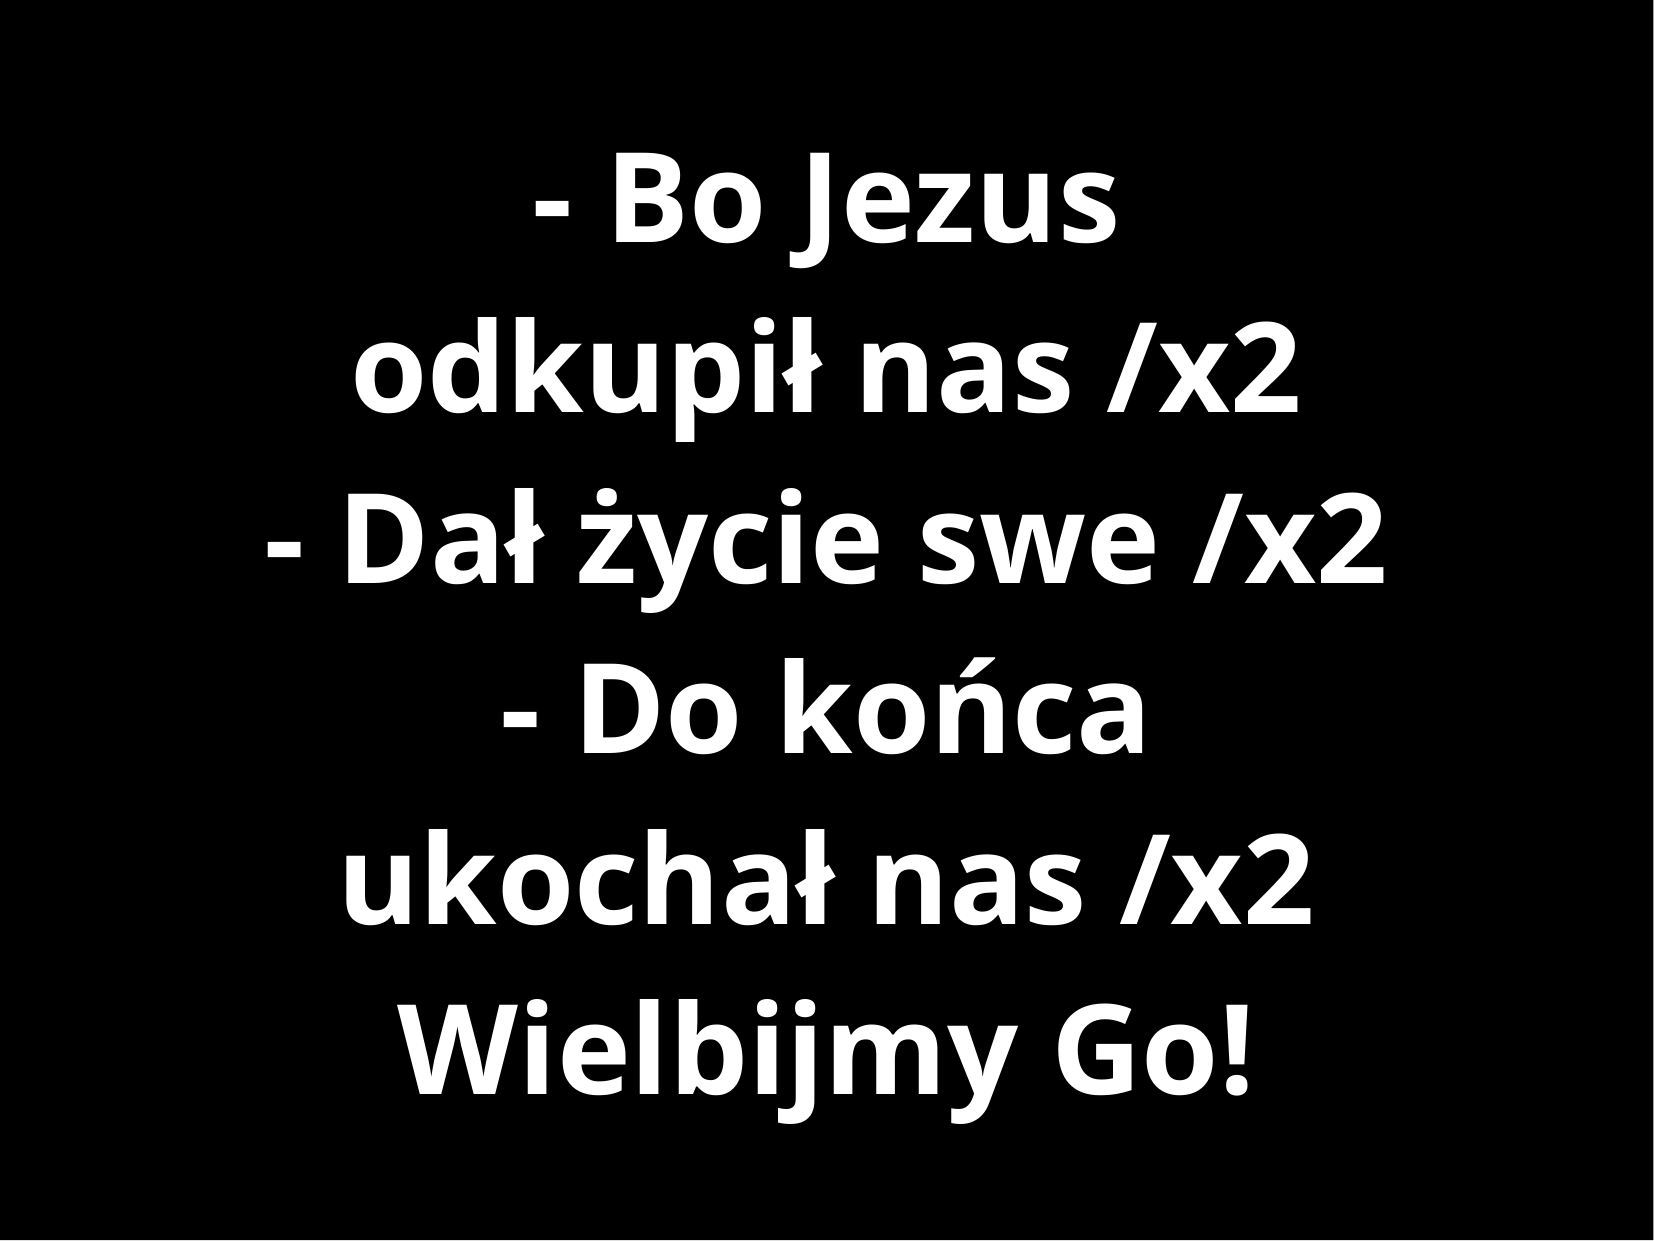

# - Bo Jezus odkupił nas /x2 - Dał życie swe /x2 - Do końca ukochał nas /x2 Wielbijmy Go!